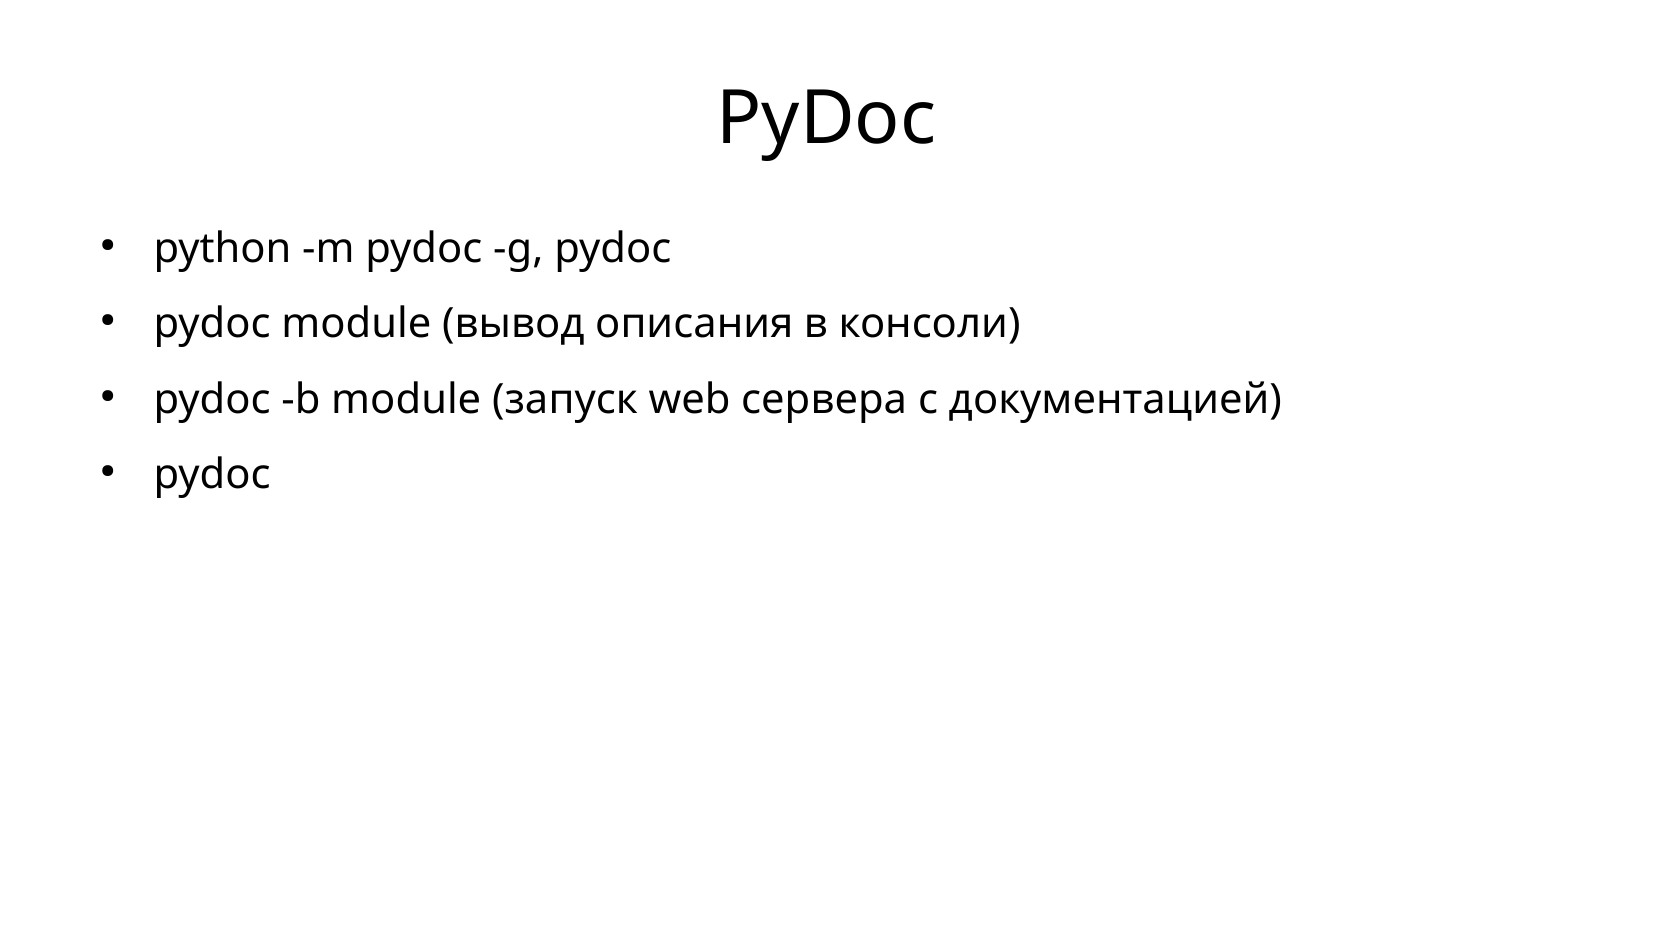

# PyDoc
python -m pydoc -g, pydoc
pydoc module (вывод описания в консоли)
pydoc -b module (запуск web сервера с документацией)
pydoc